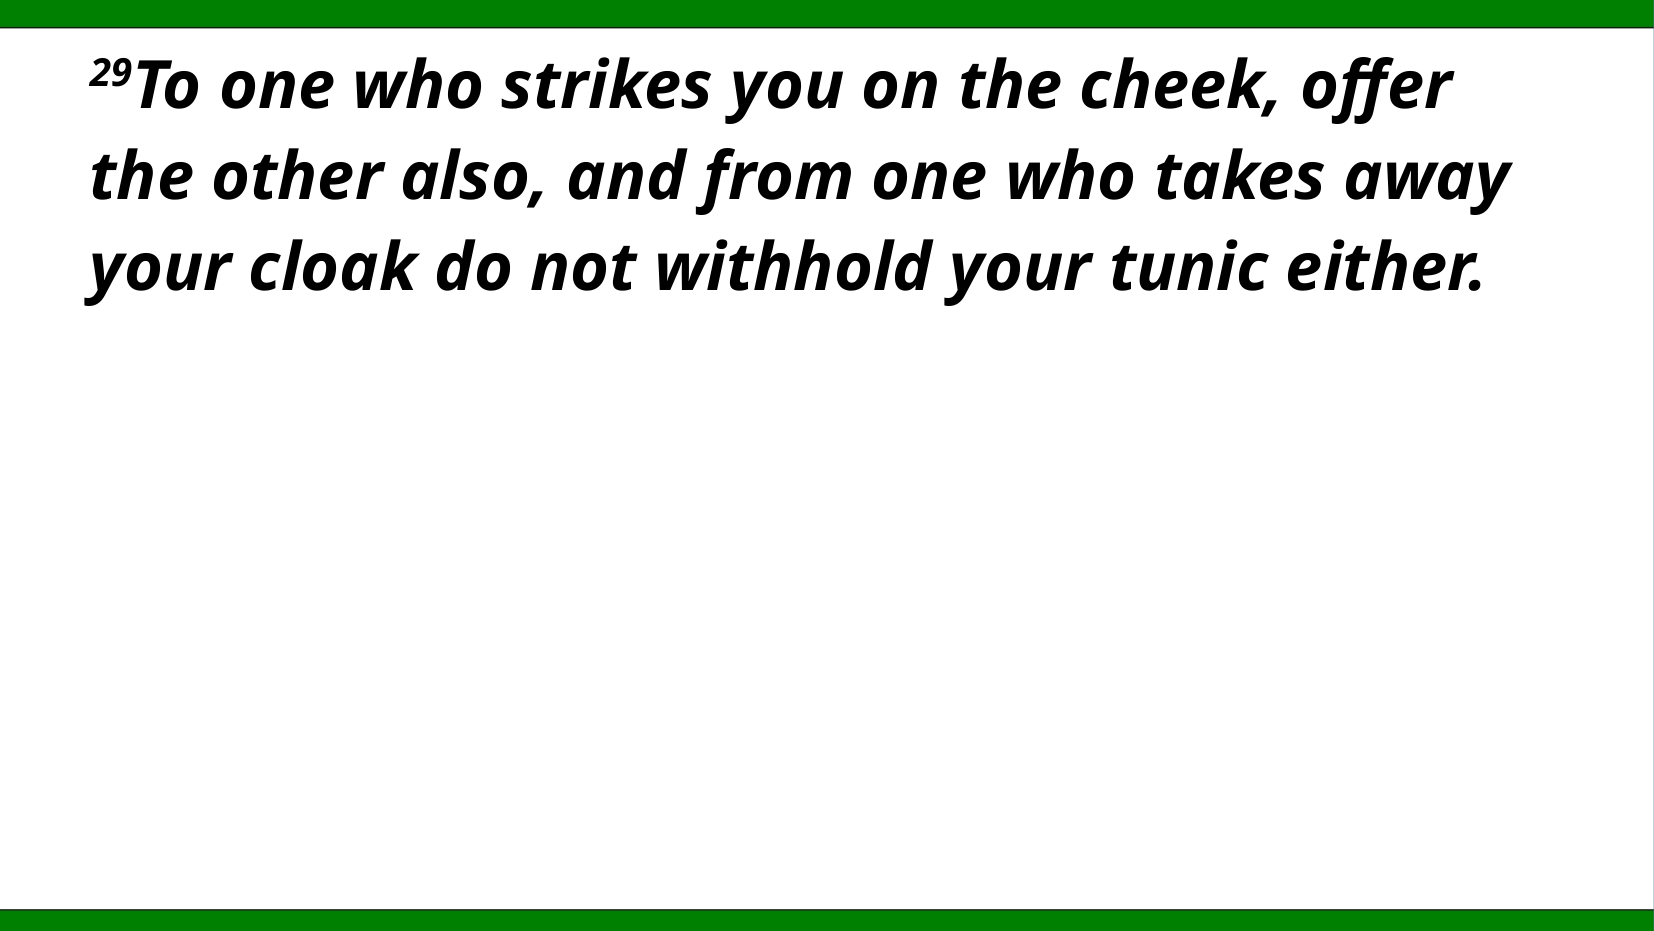

29To one who strikes you on the cheek, offer the other also, and from one who takes away your cloak do not withhold your tunic either.